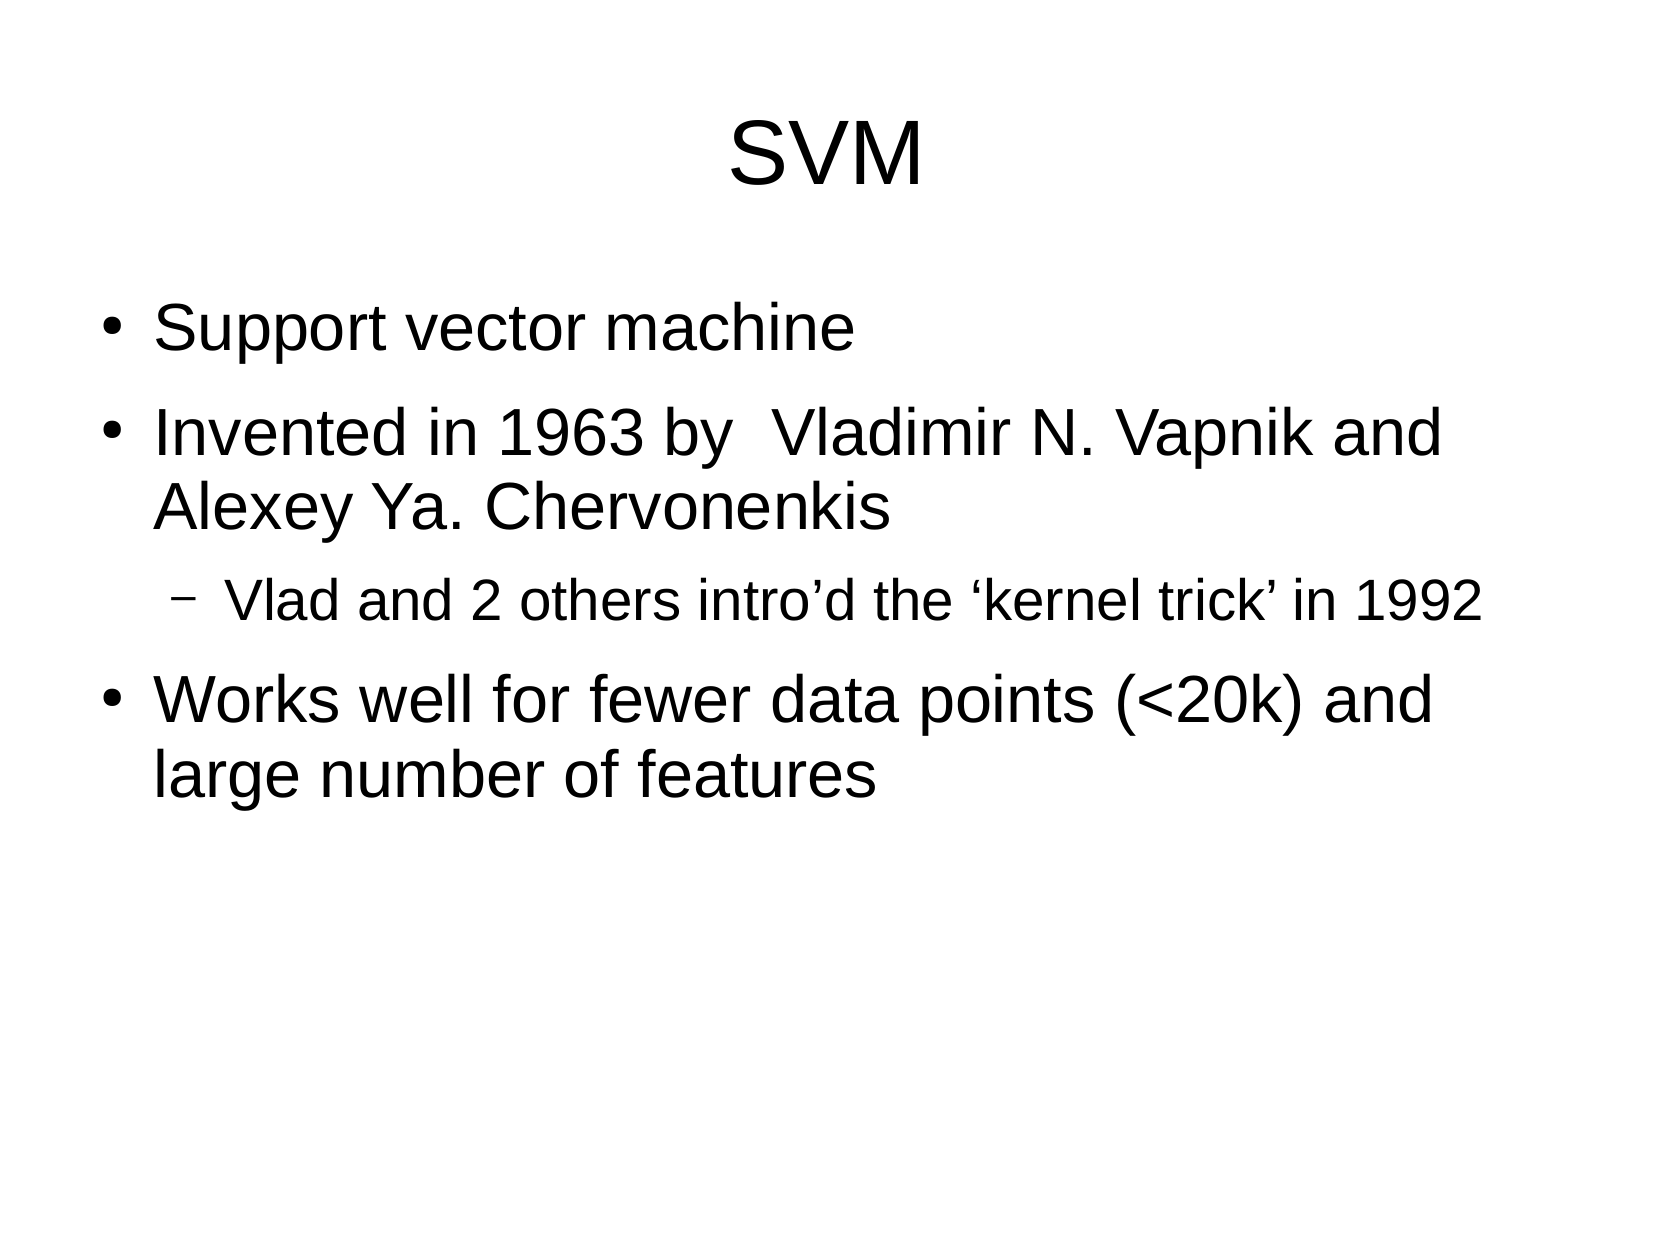

# SVM
Support vector machine
Invented in 1963 by Vladimir N. Vapnik and Alexey Ya. Chervonenkis
Vlad and 2 others intro’d the ‘kernel trick’ in 1992
Works well for fewer data points (<20k) and large number of features